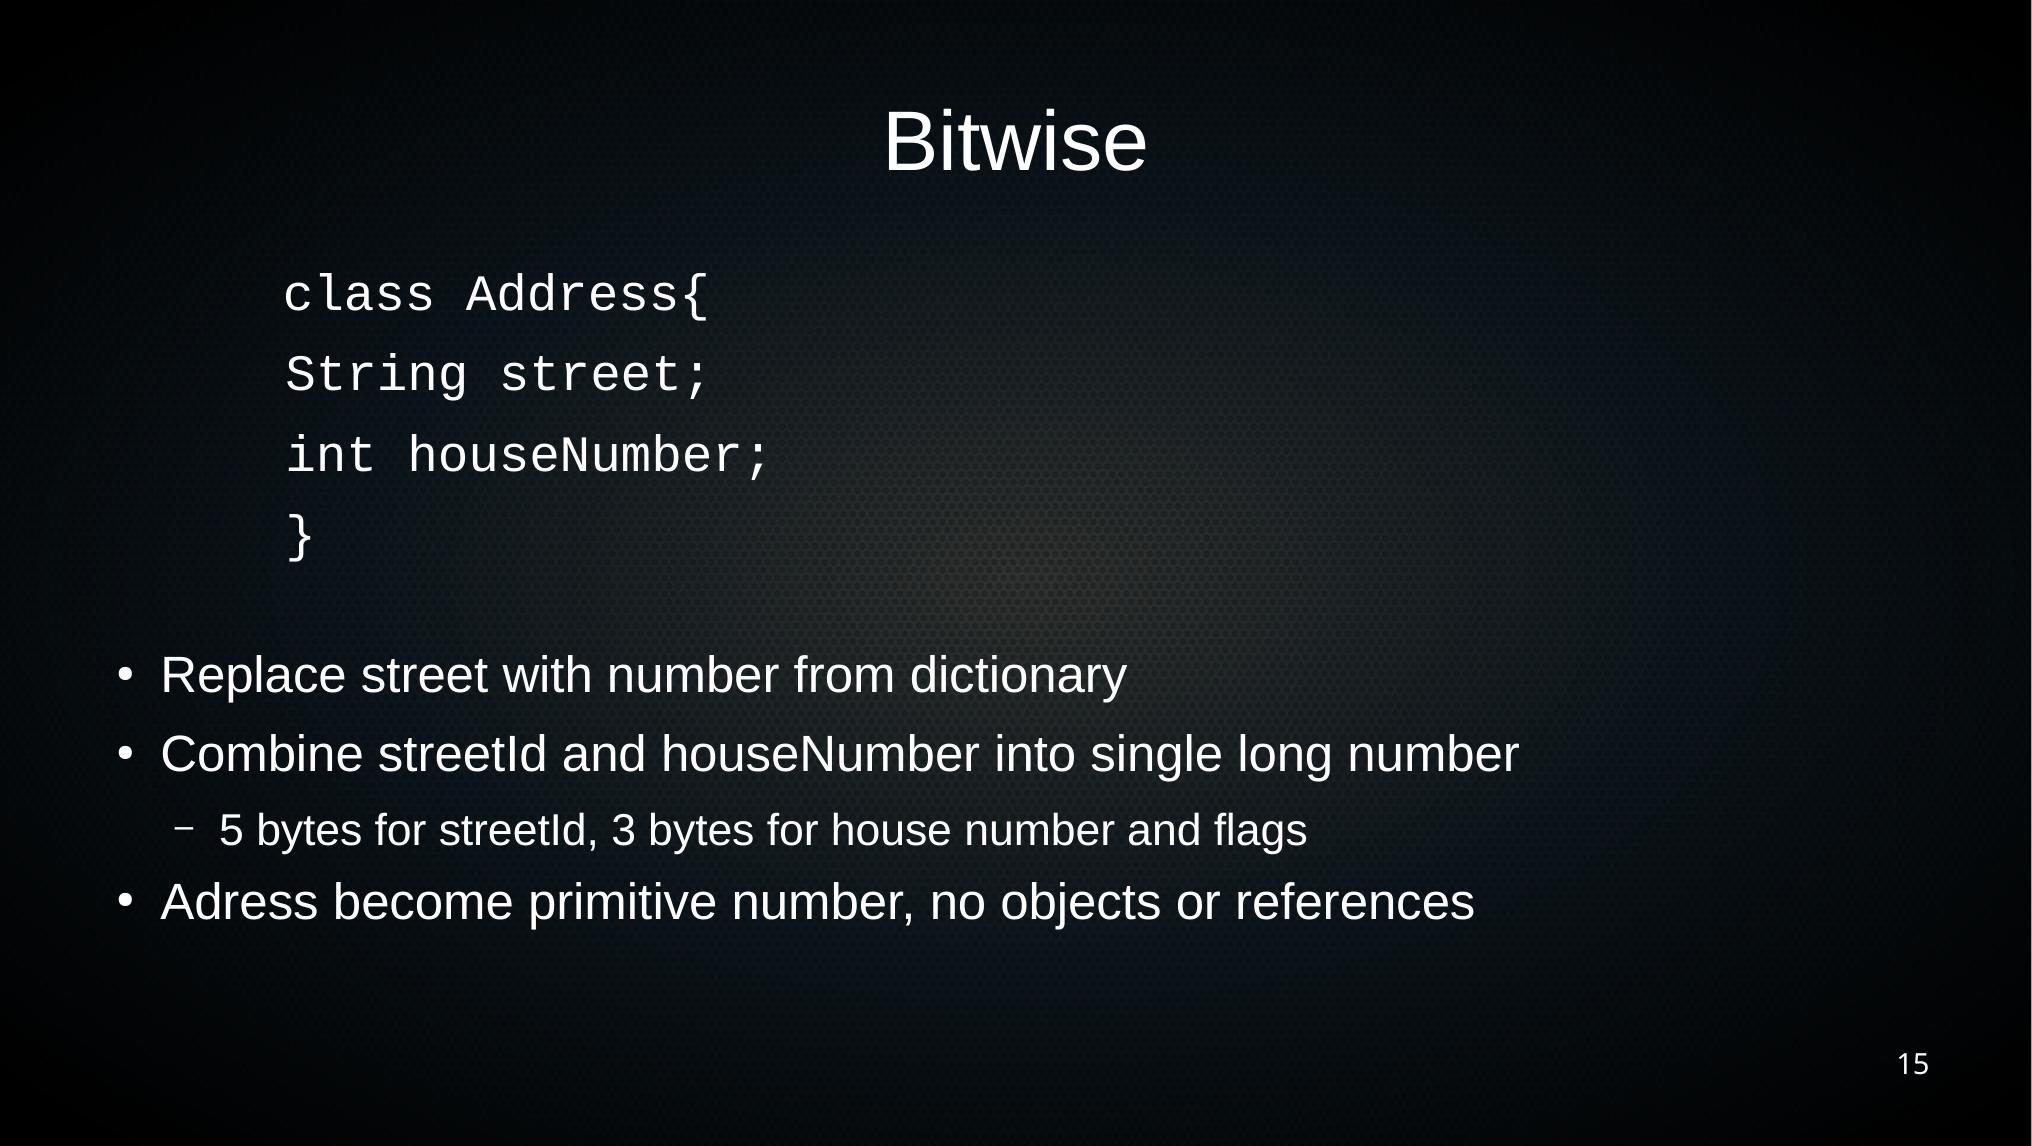

# Bitwise
	 	class Address{
 	 			String street;
 	 		int houseNumber;
 		}
Replace street with number from dictionary
Combine streetId and houseNumber into single long number
5 bytes for streetId, 3 bytes for house number and flags
Adress become primitive number, no objects or references
15